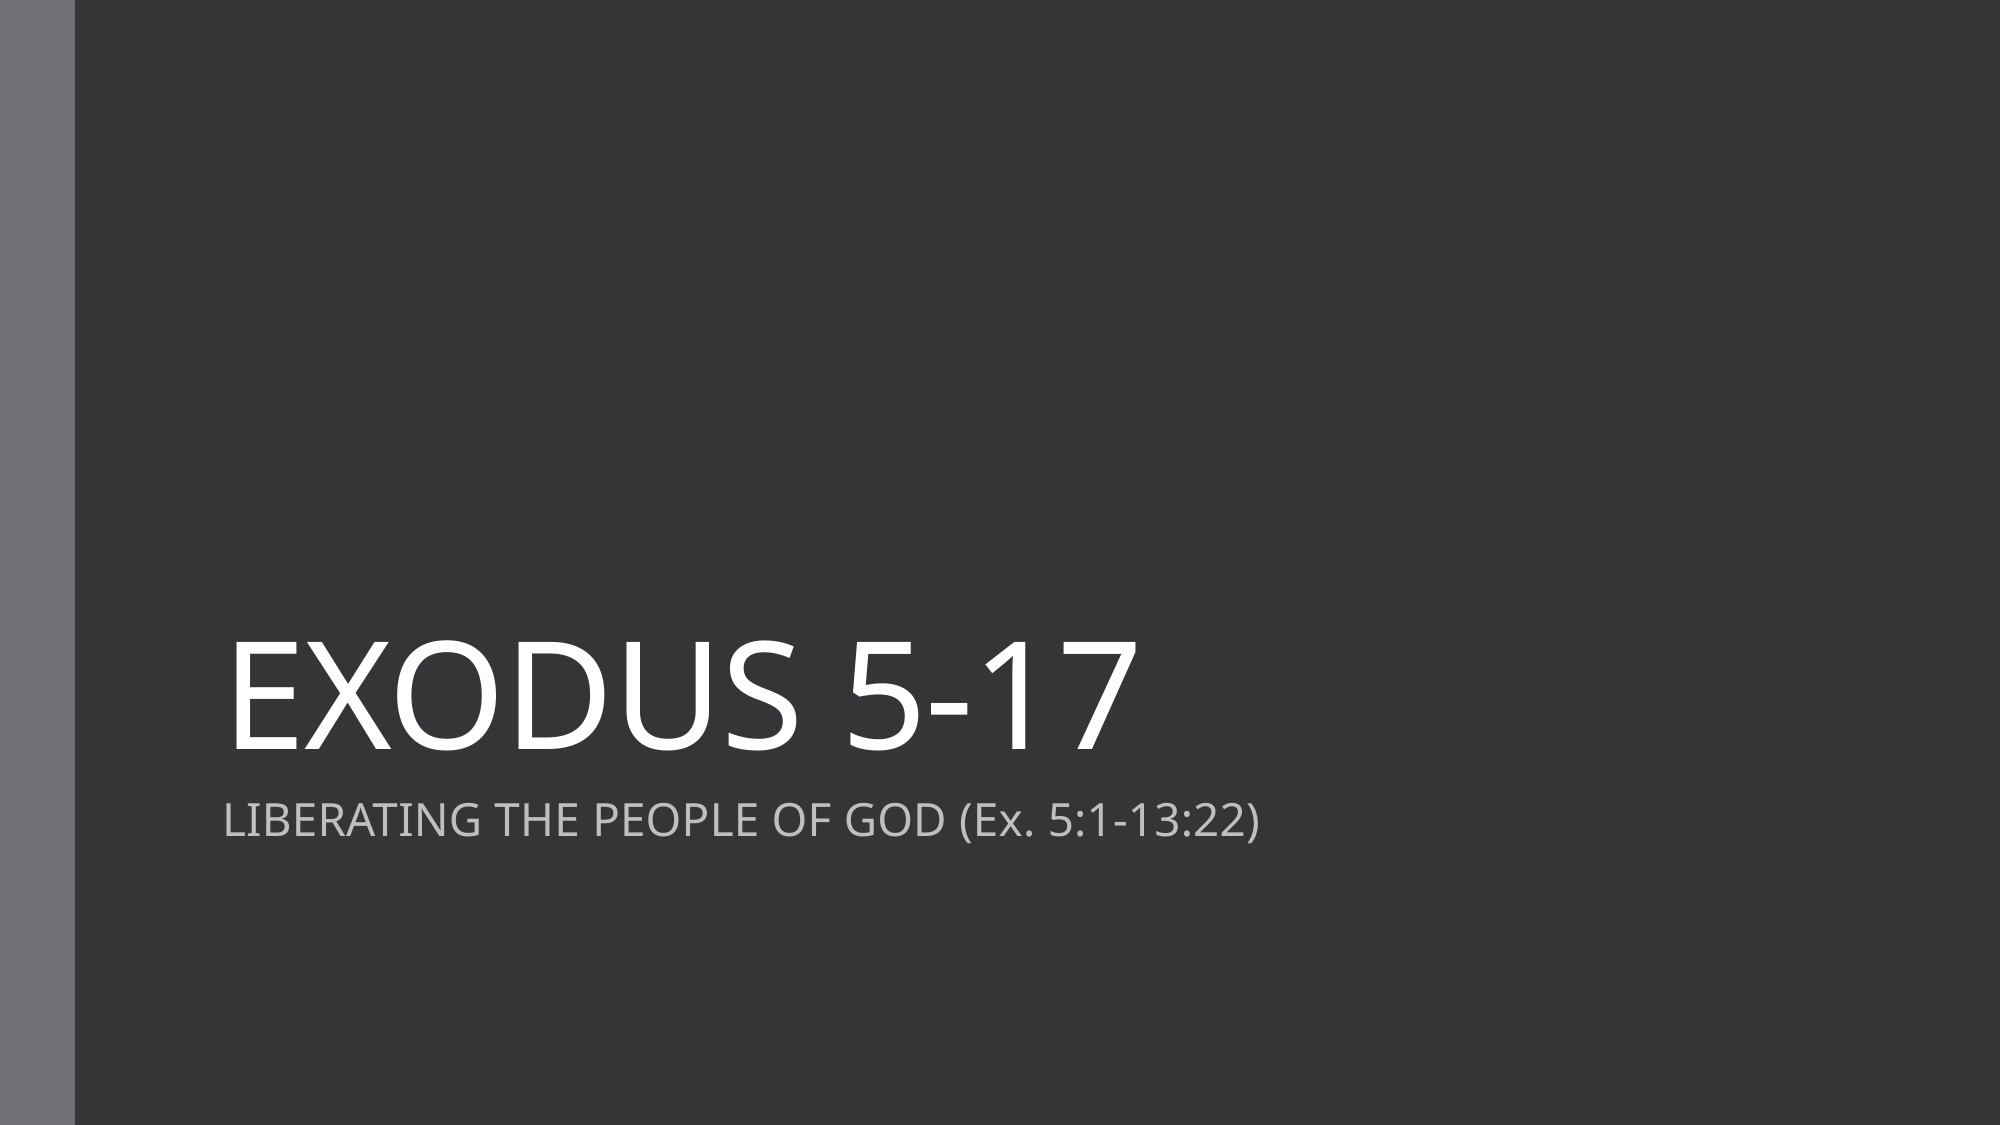

# EXODUS 5-17
LIBERATING THE PEOPLE OF GOD (Ex. 5:1-13:22)